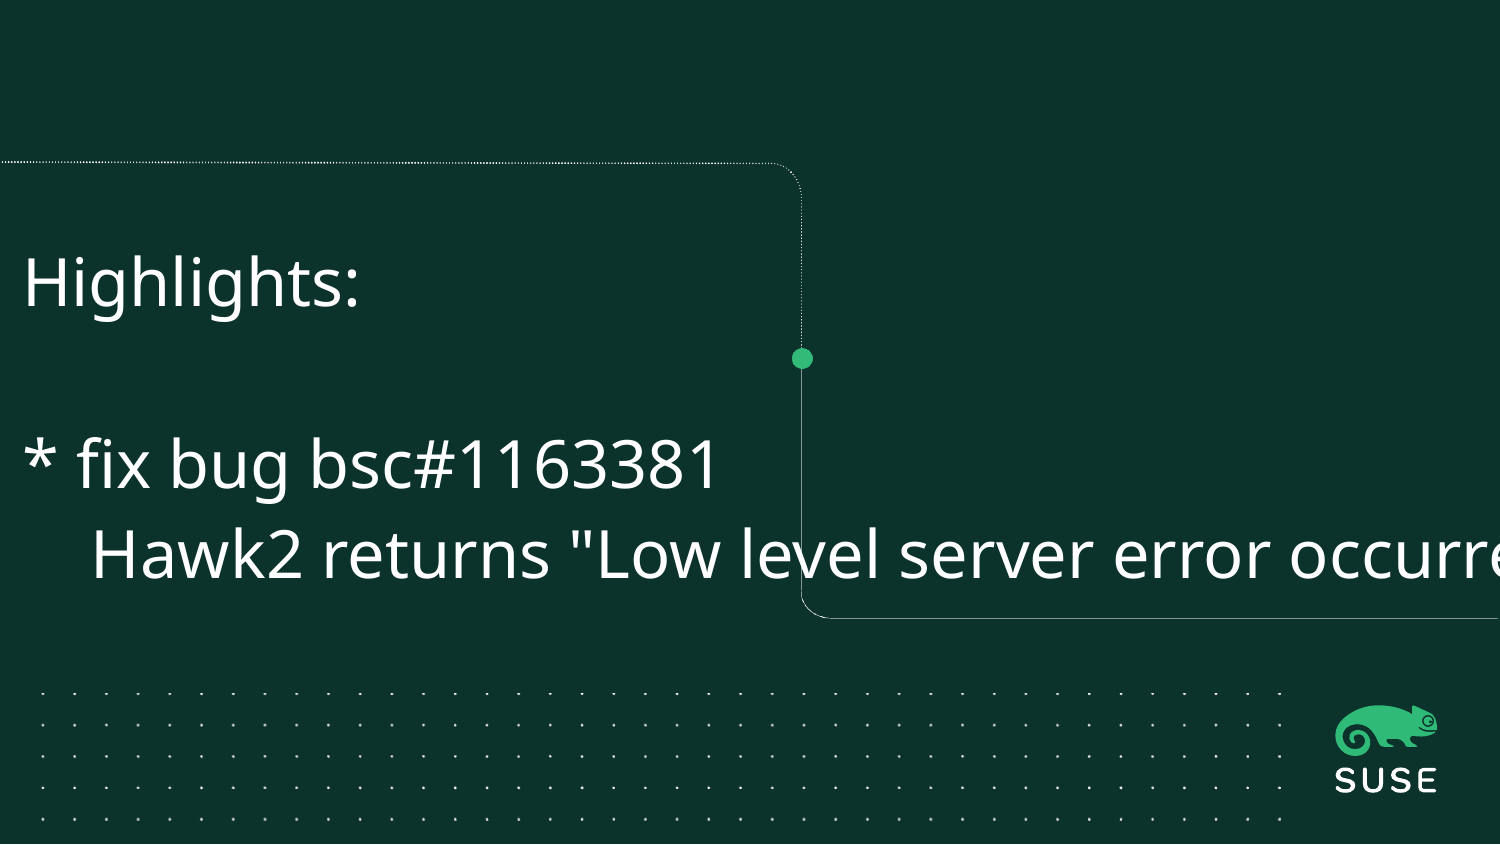

# Highlights: * fix bug bsc#1163381 Hawk2 returns "Low level server error occurred"